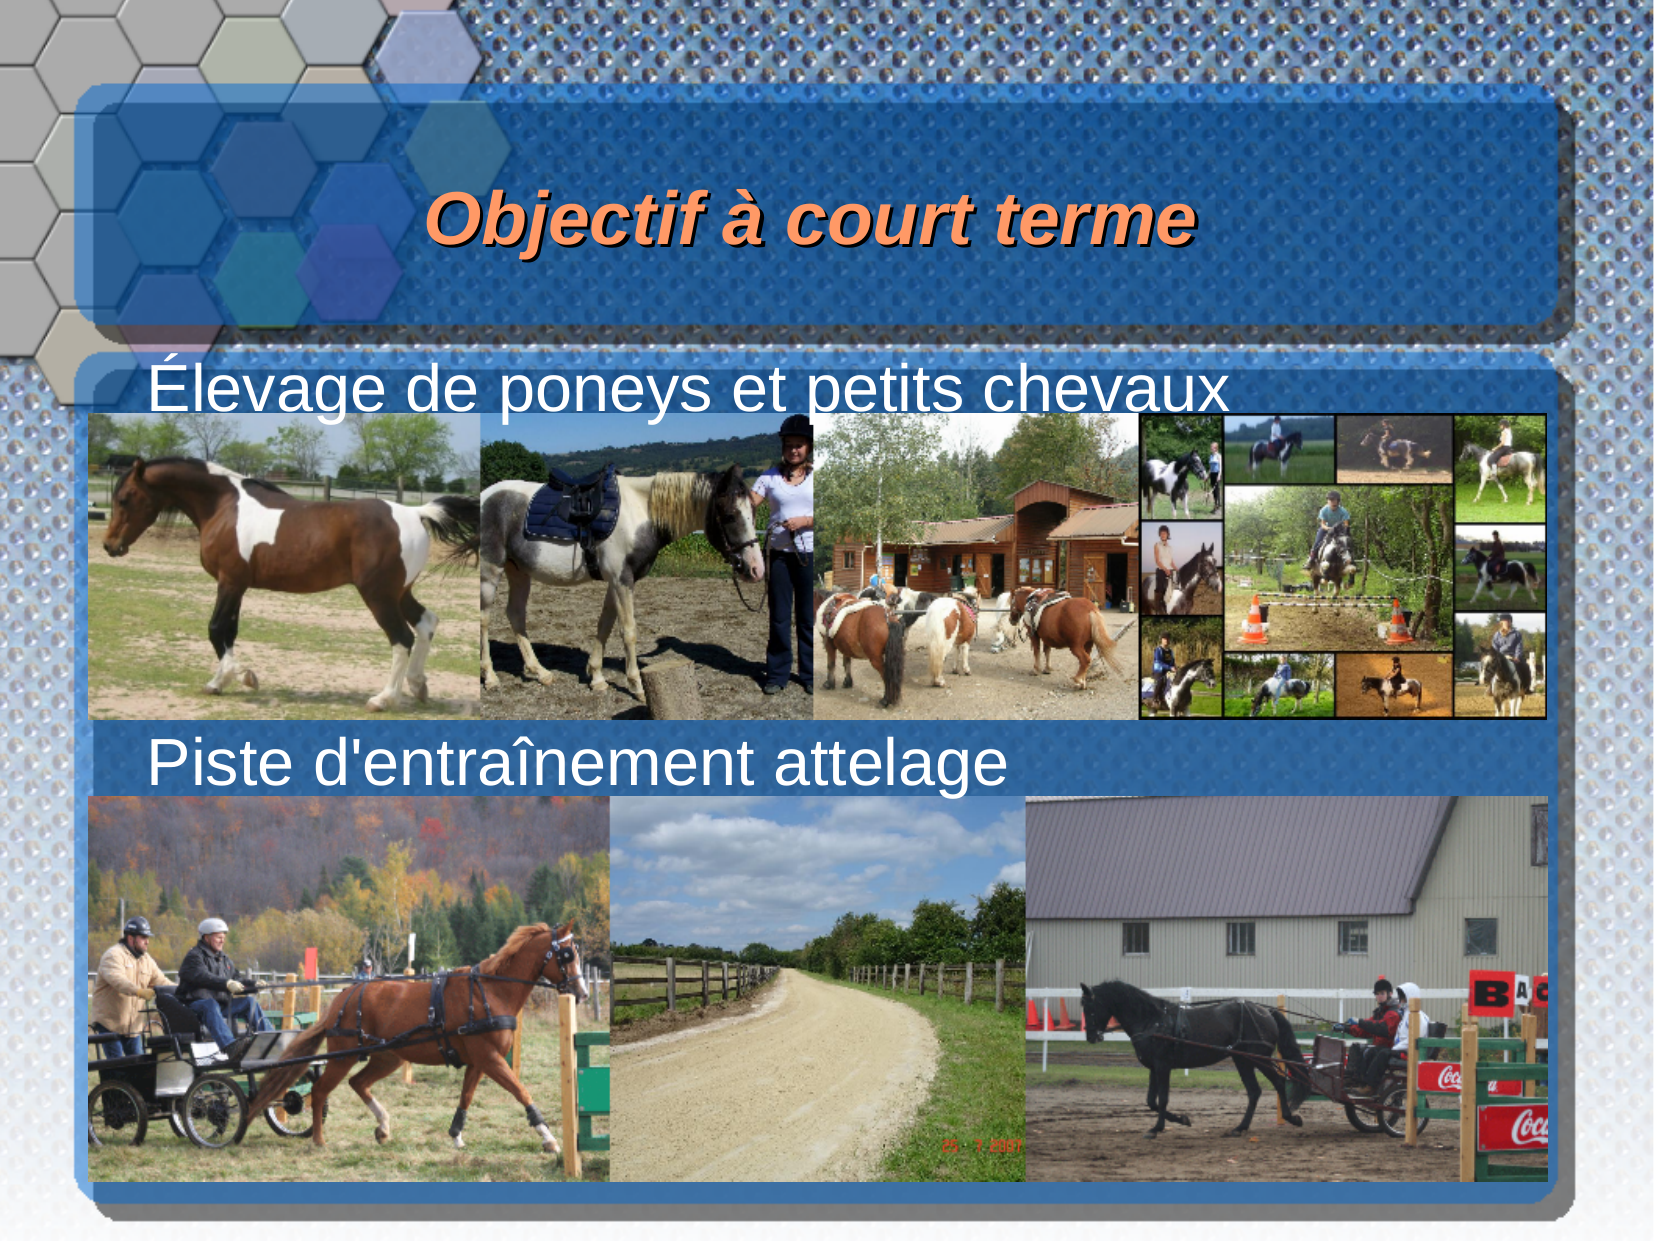

# Objectif à court terme
Élevage de poneys et petits chevaux
Piste d'entraînement attelage